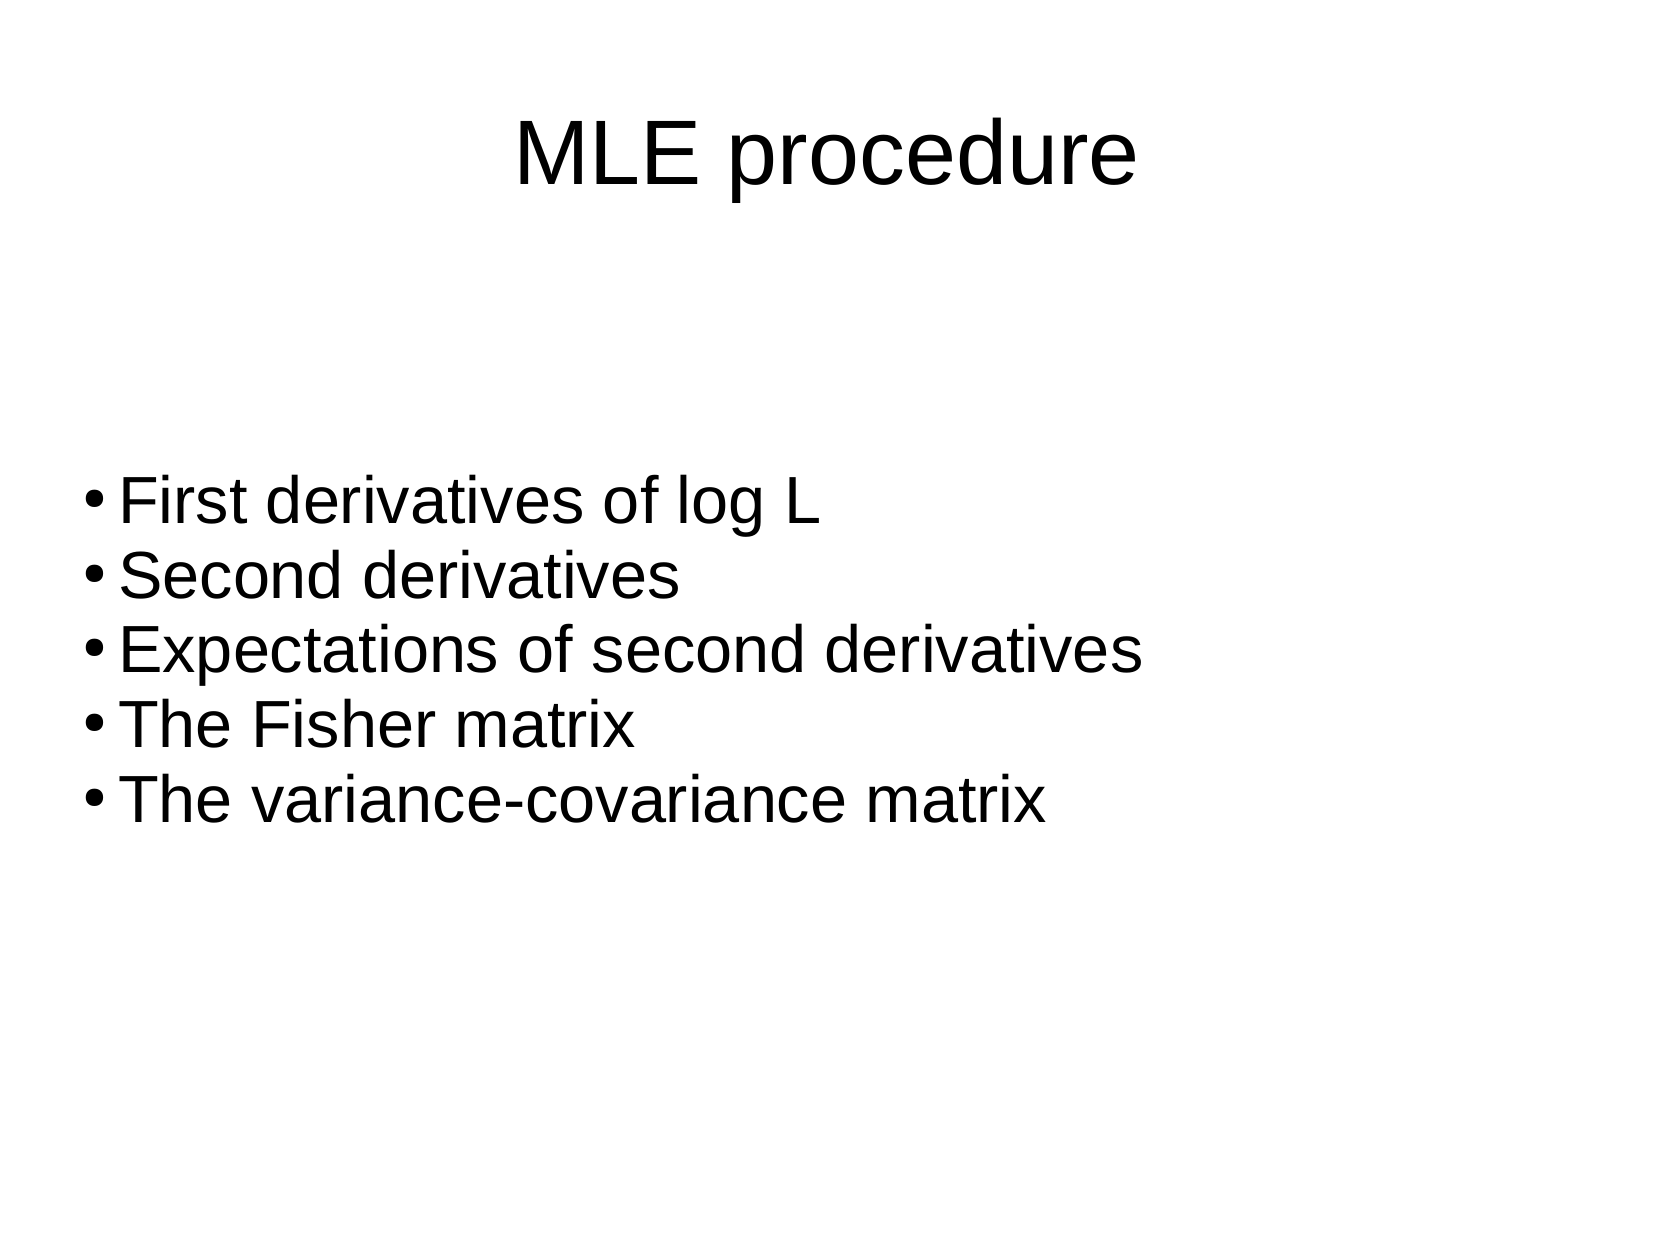

# MLE procedure
First derivatives of log L
Second derivatives
Expectations of second derivatives
The Fisher matrix
The variance-covariance matrix